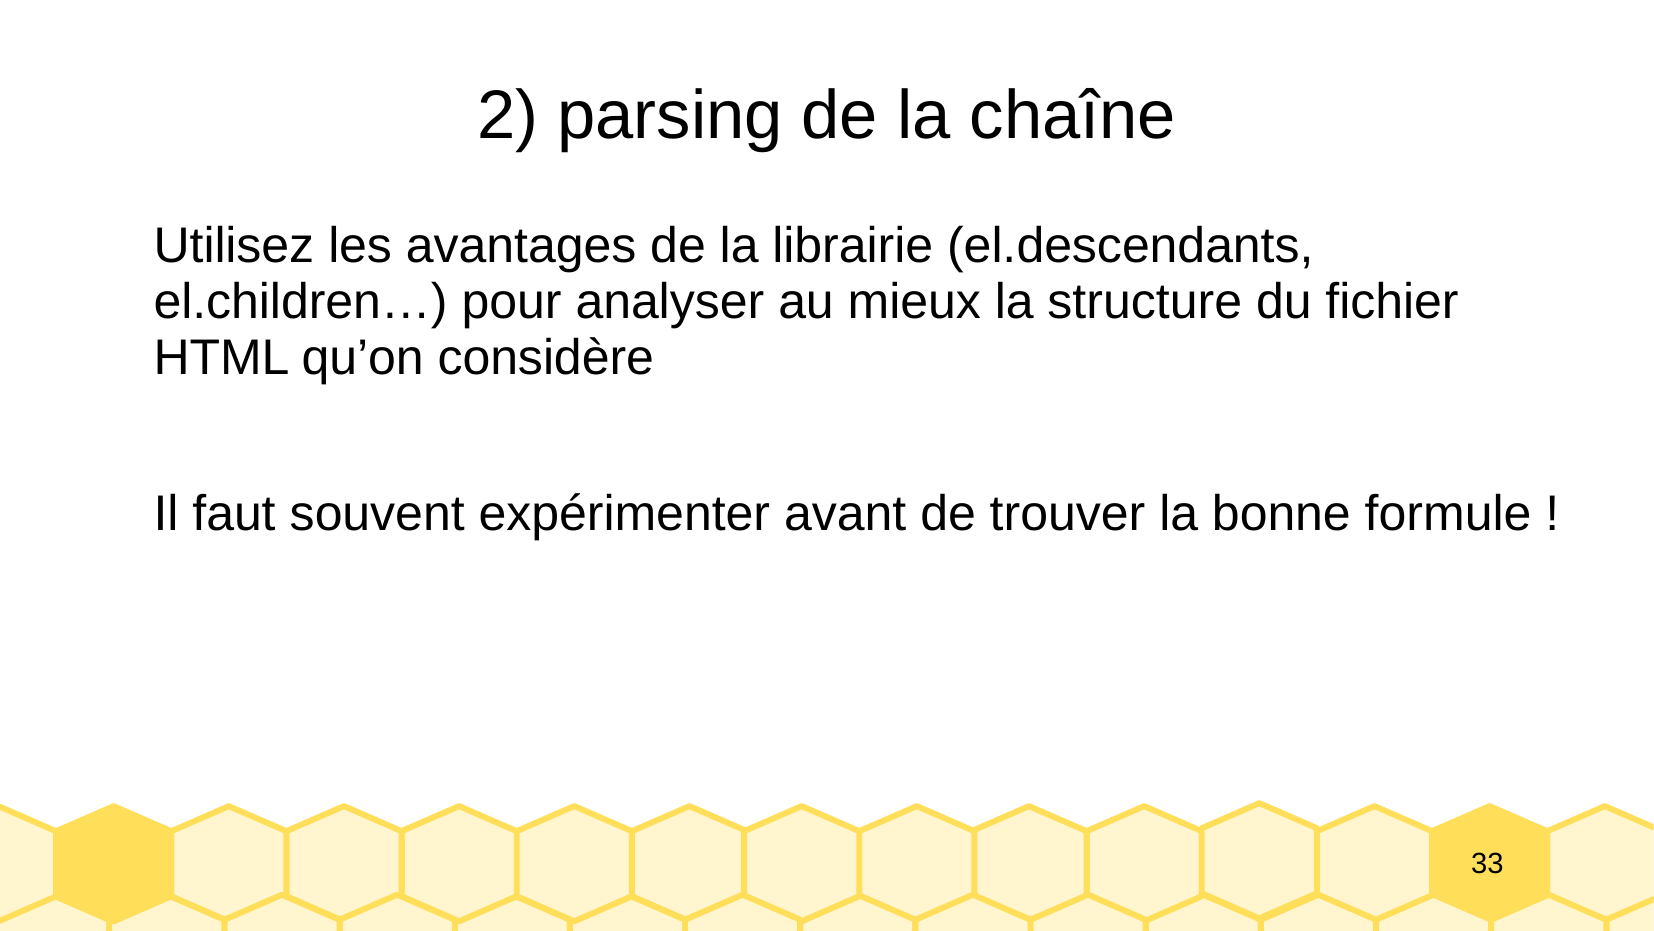

# 2) parsing de la chaîne
Utilisez les avantages de la librairie (el.descendants, el.children…) pour analyser au mieux la structure du fichier HTML qu’on considère
Il faut souvent expérimenter avant de trouver la bonne formule !